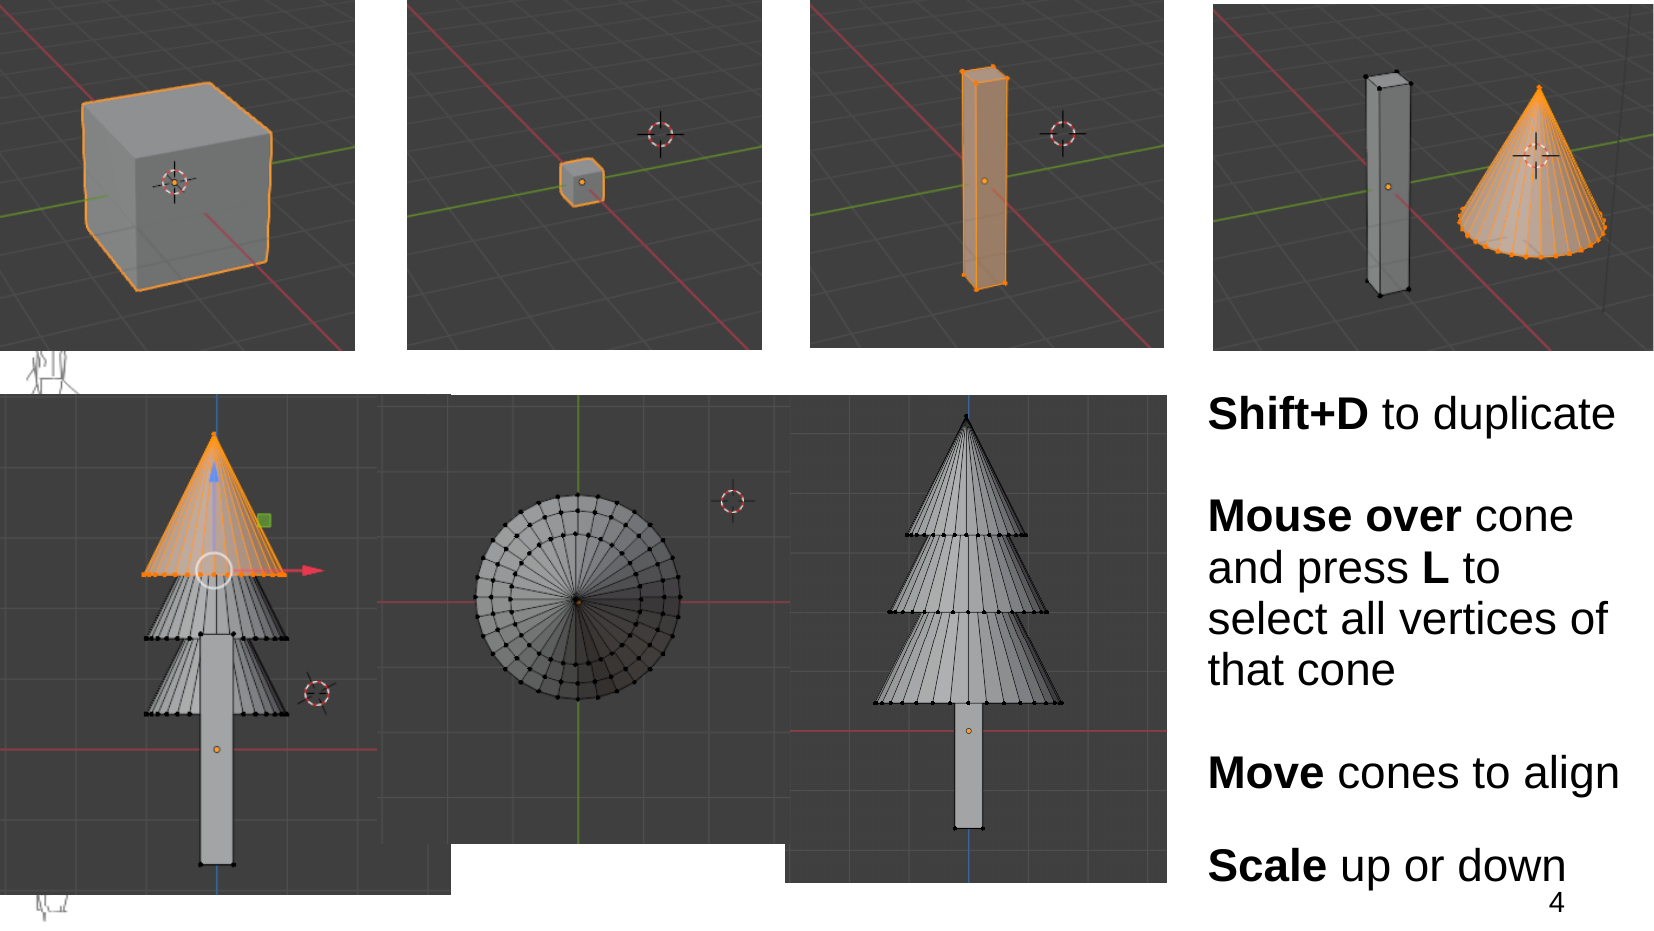

Shift+D to duplicate
Mouse over cone and press L to select all vertices of that cone
Move cones to align
Scale up or down
4